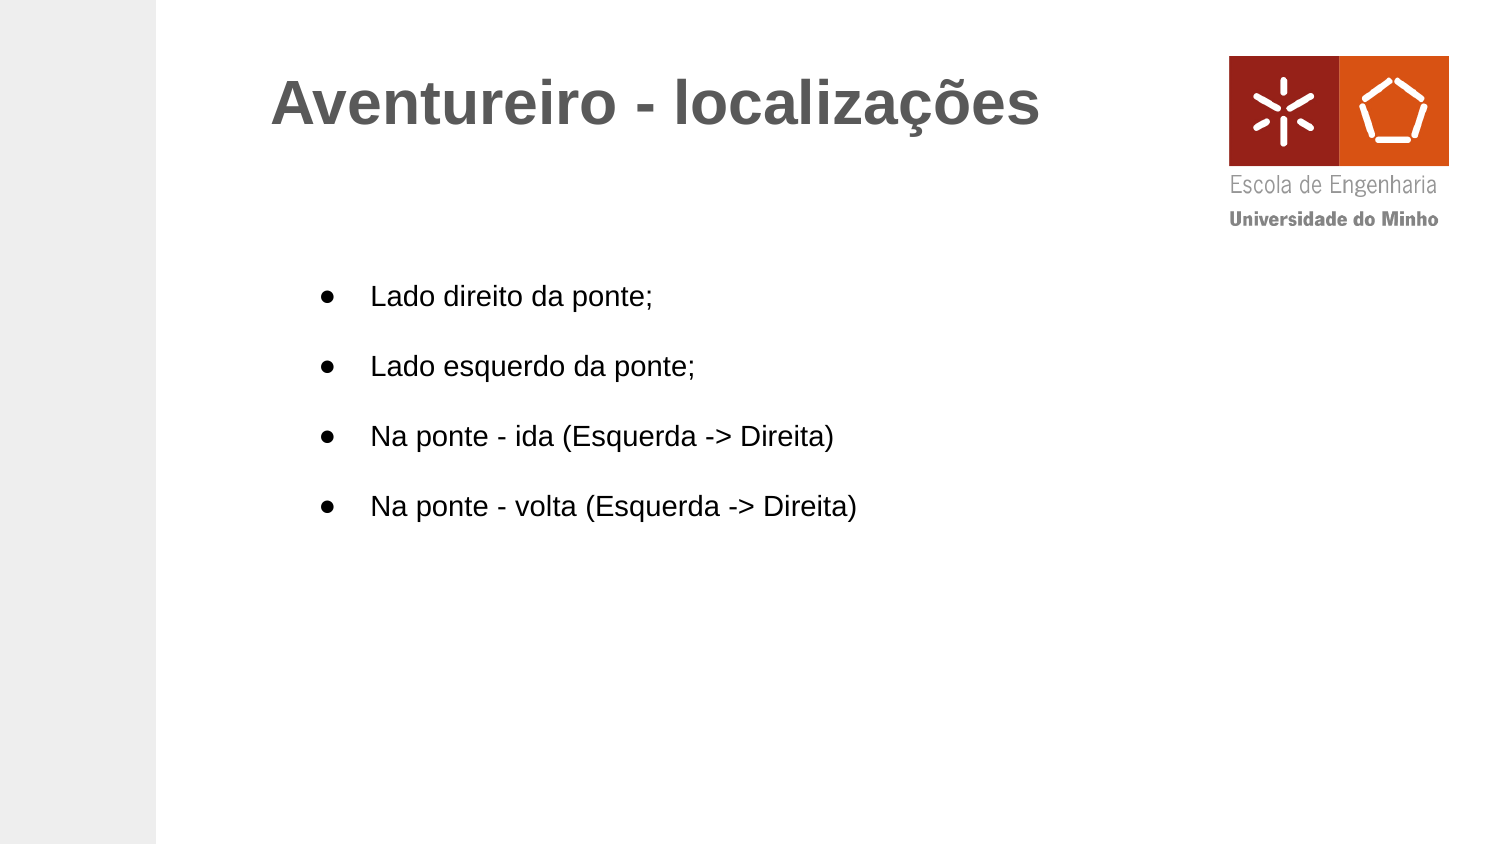

Aventureiro - localizações
Lado direito da ponte;
Lado esquerdo da ponte;
Na ponte - ida (Esquerda -> Direita)
Na ponte - volta (Esquerda -> Direita)